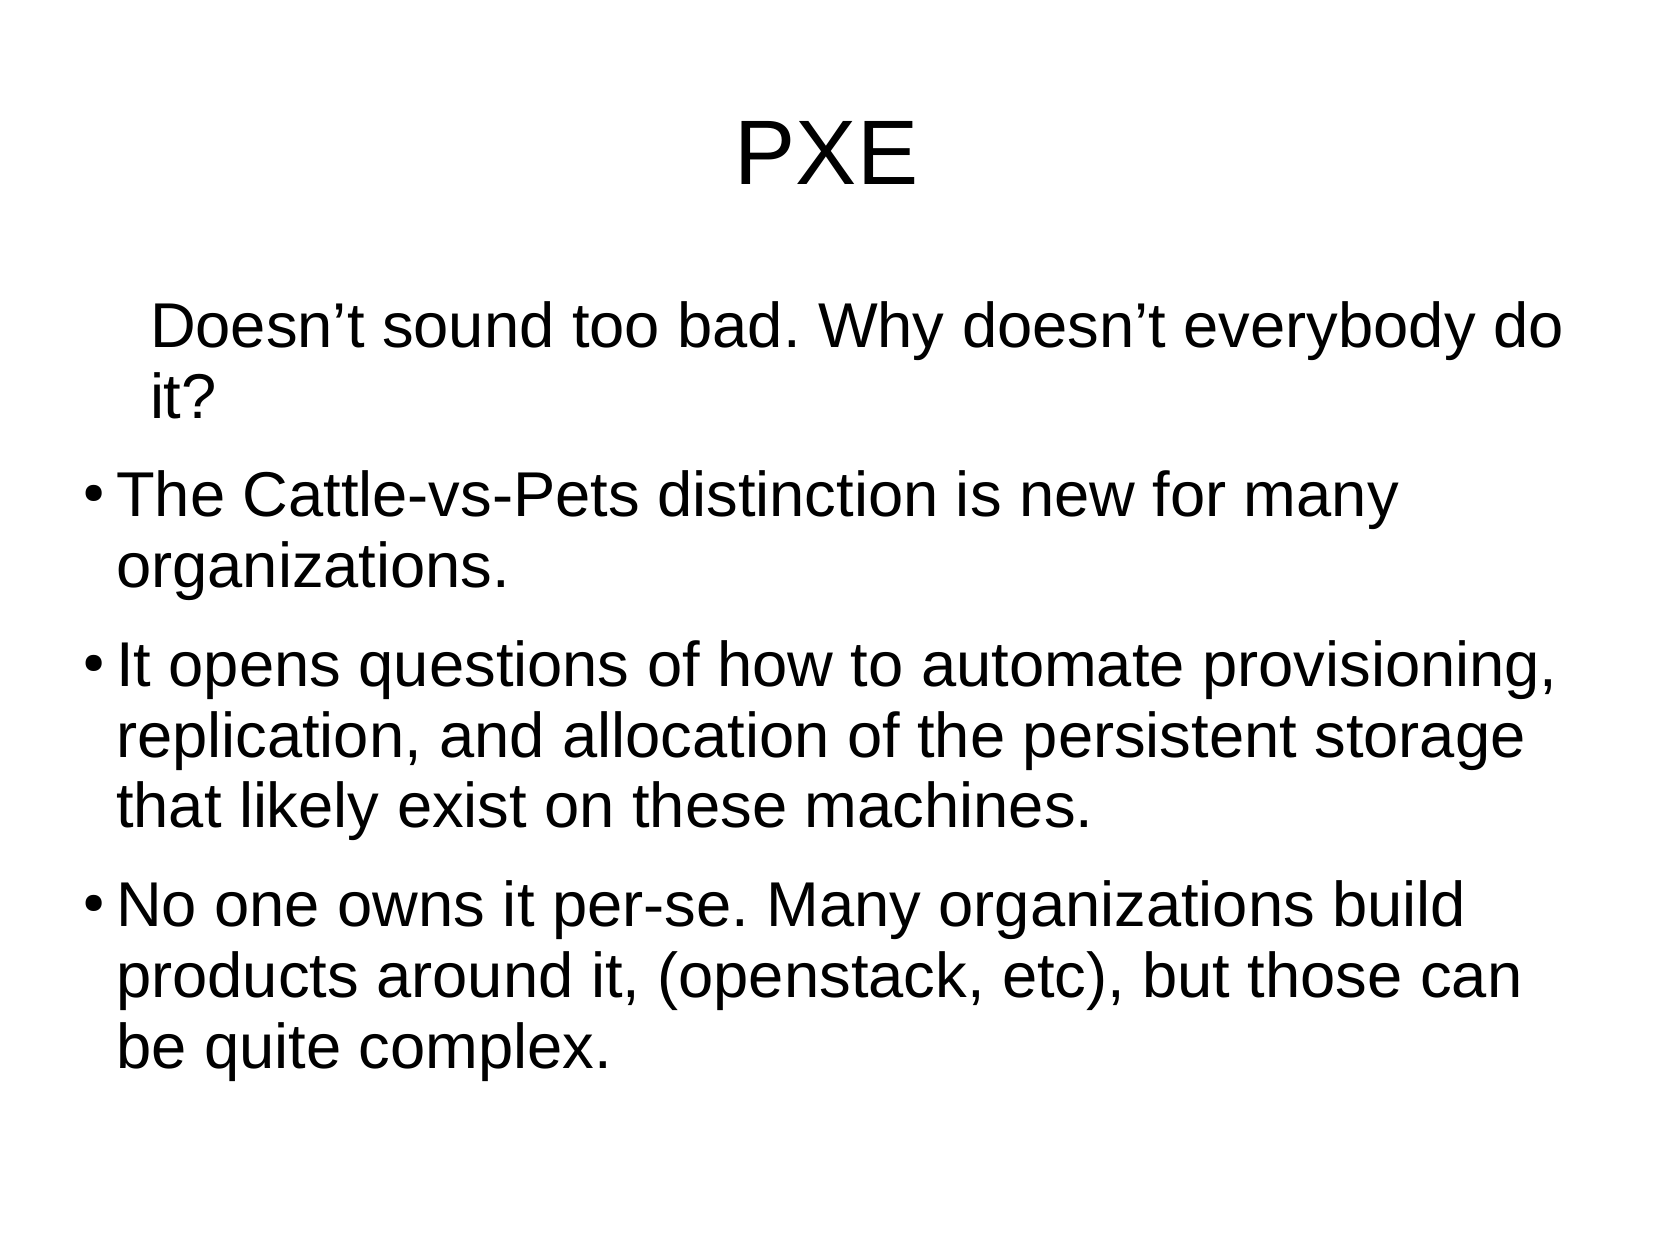

# PXE
Doesn’t sound too bad. Why doesn’t everybody do it?
The Cattle-vs-Pets distinction is new for many organizations.
It opens questions of how to automate provisioning, replication, and allocation of the persistent storage that likely exist on these machines.
No one owns it per-se. Many organizations build products around it, (openstack, etc), but those can be quite complex.